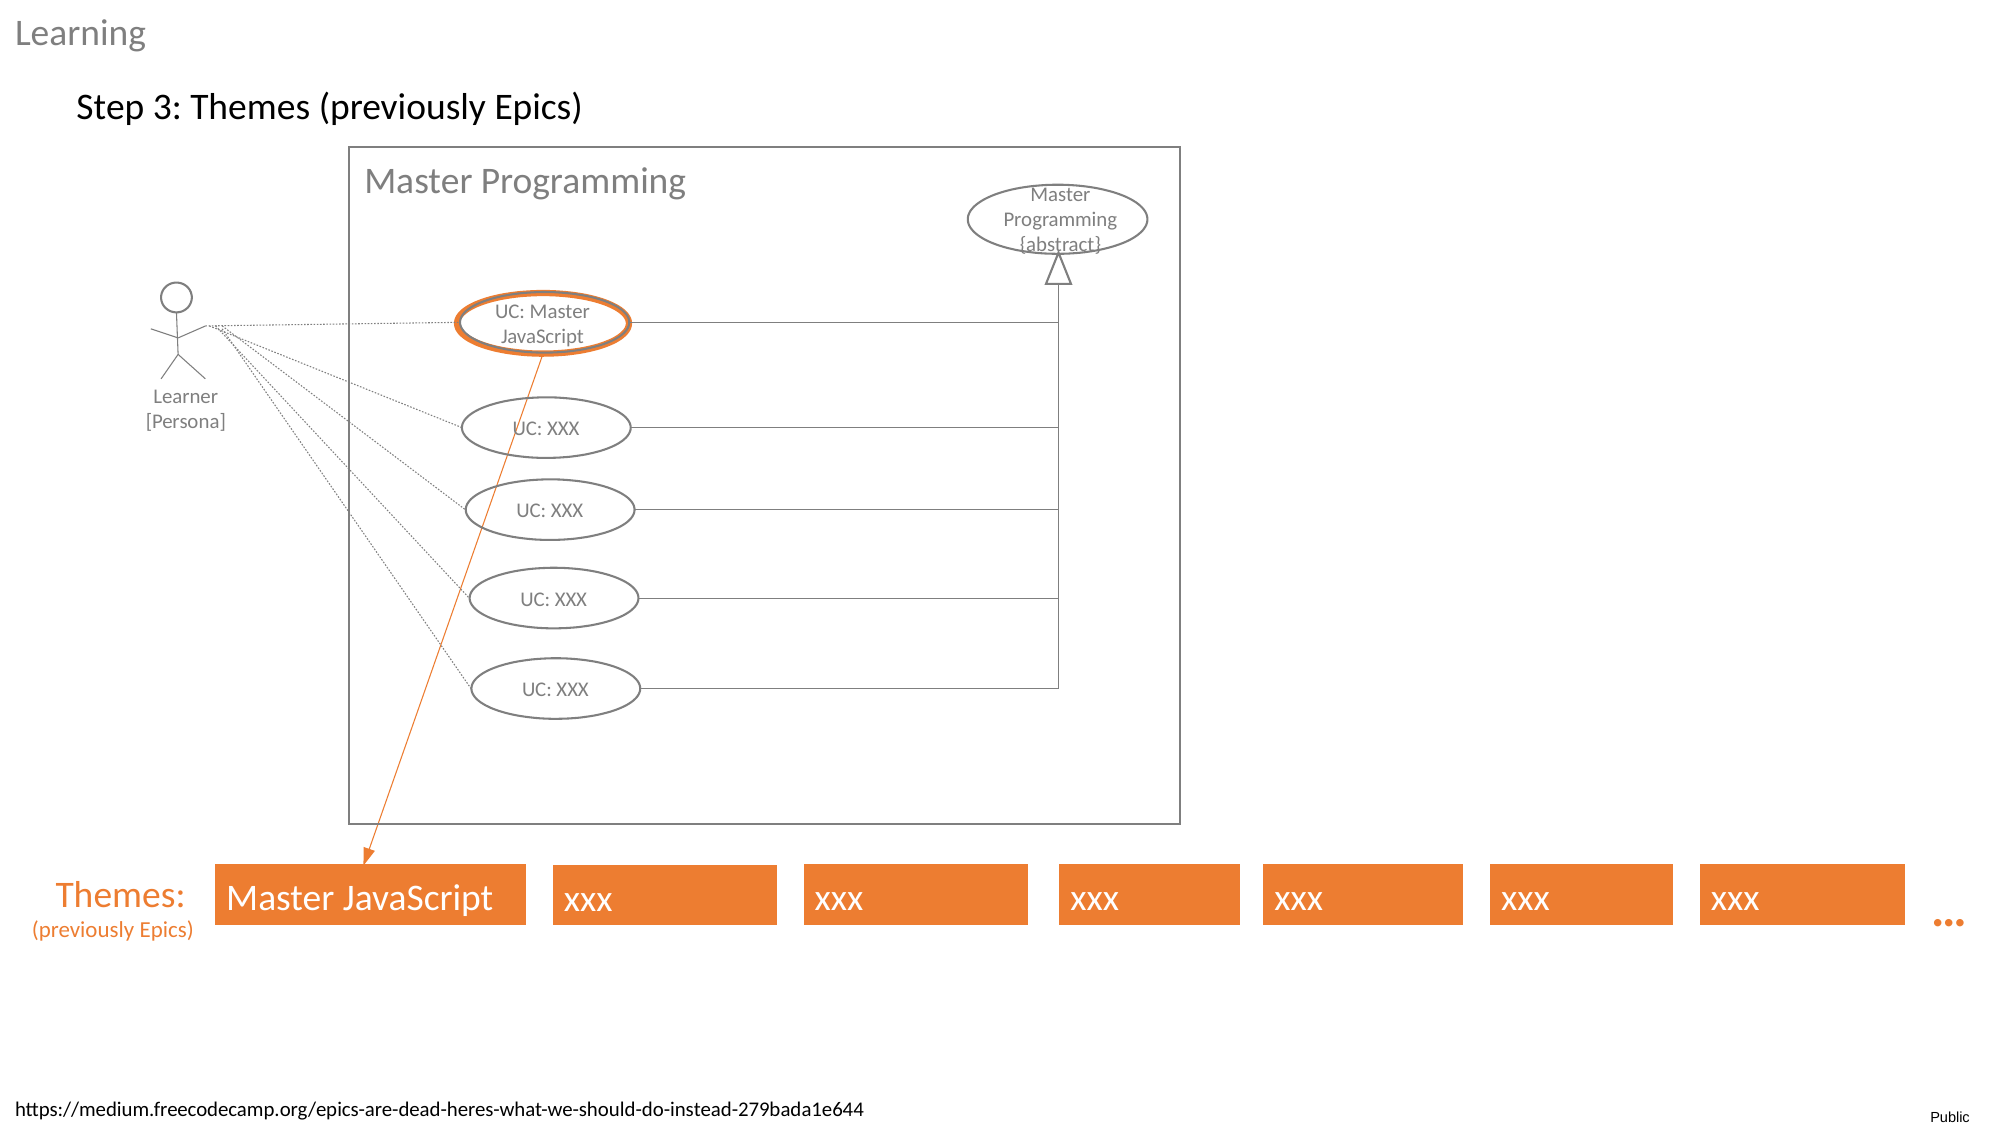

Learning
Step 3: Themes (previously Epics)
Master Programming
Master Programming
{abstract}
UC: Master JavaScript
Learner
[Persona]
UC: XXX
UC: XXX
UC: XXX
UC: XXX
Themes:
Master JavaScript
xxx
xxx
xxx
xxx
xxx
xxx
…
(previously Epics)
https://medium.freecodecamp.org/epics-are-dead-heres-what-we-should-do-instead-279bada1e644